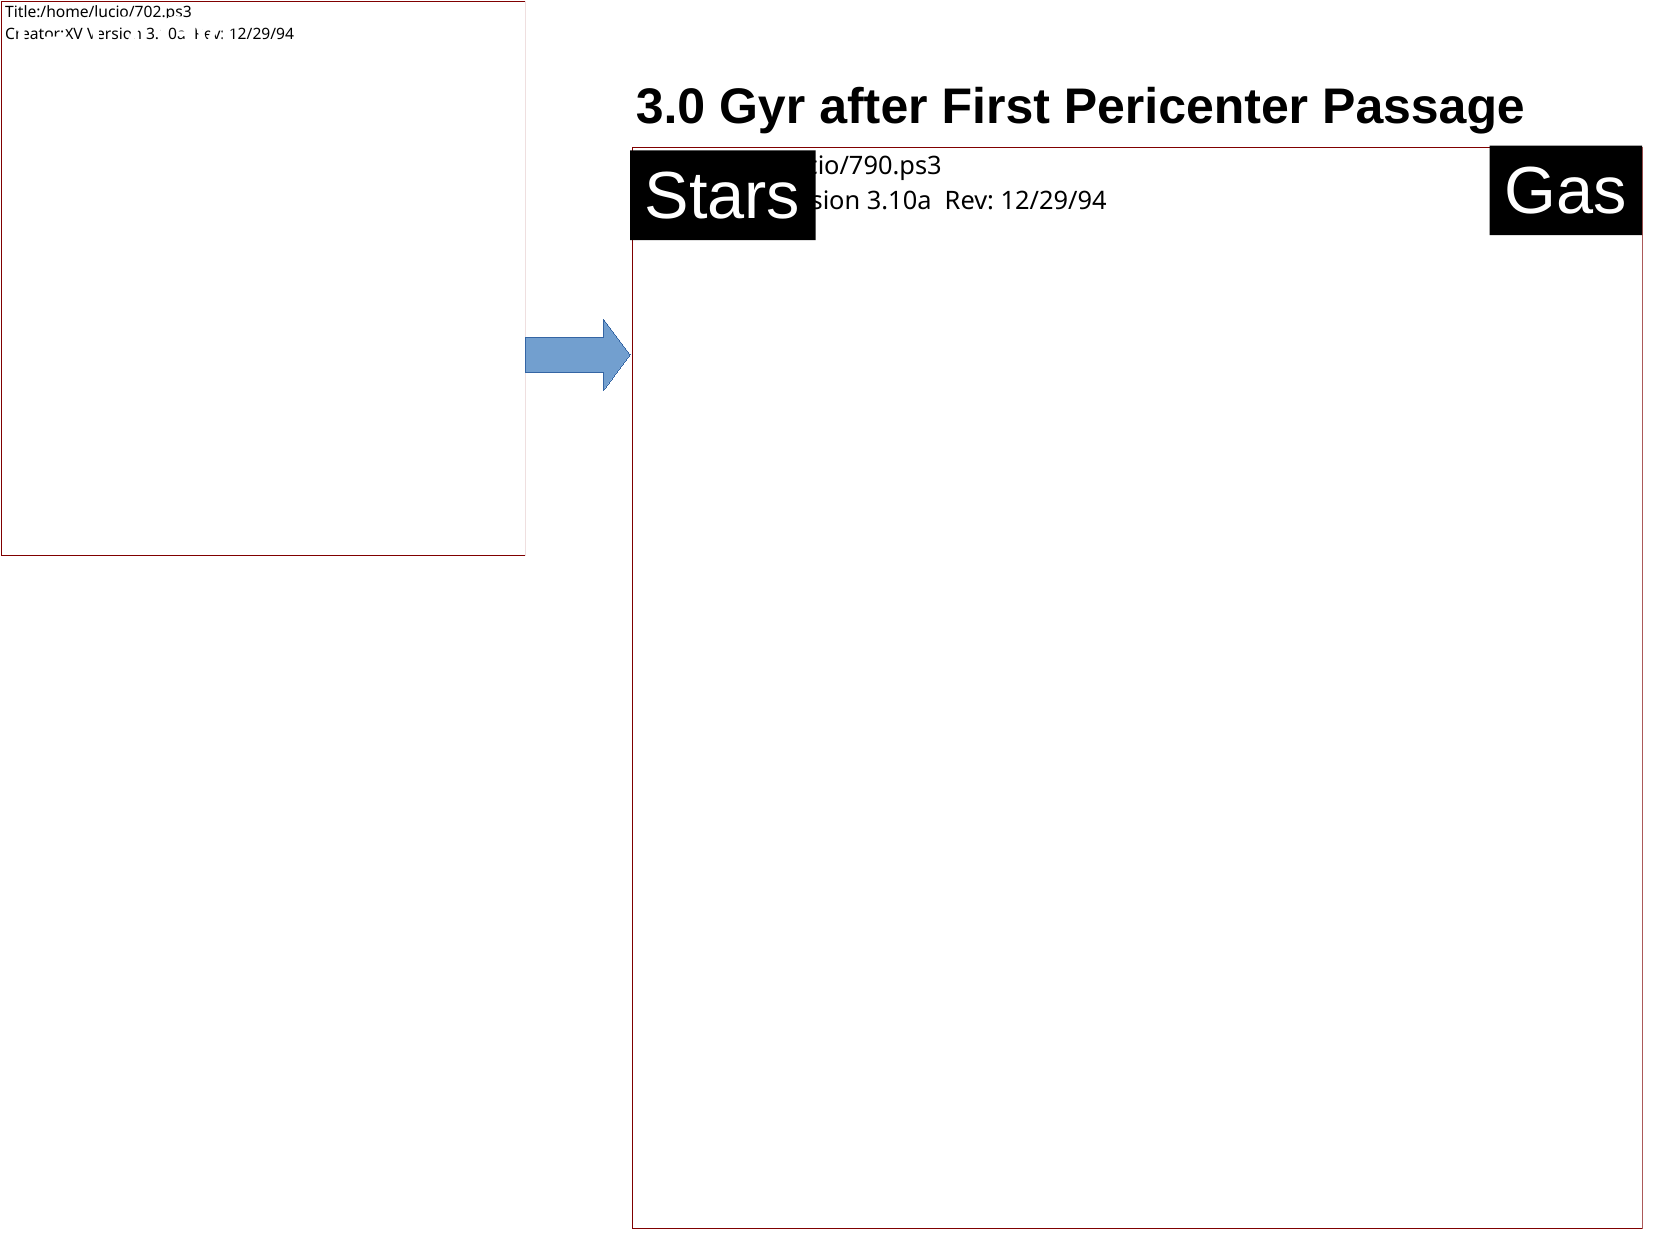

t = 1.7 Gyr
3.0 Gyr after First Pericenter Passage
Gas
Stars
50 kpc
50 kpc